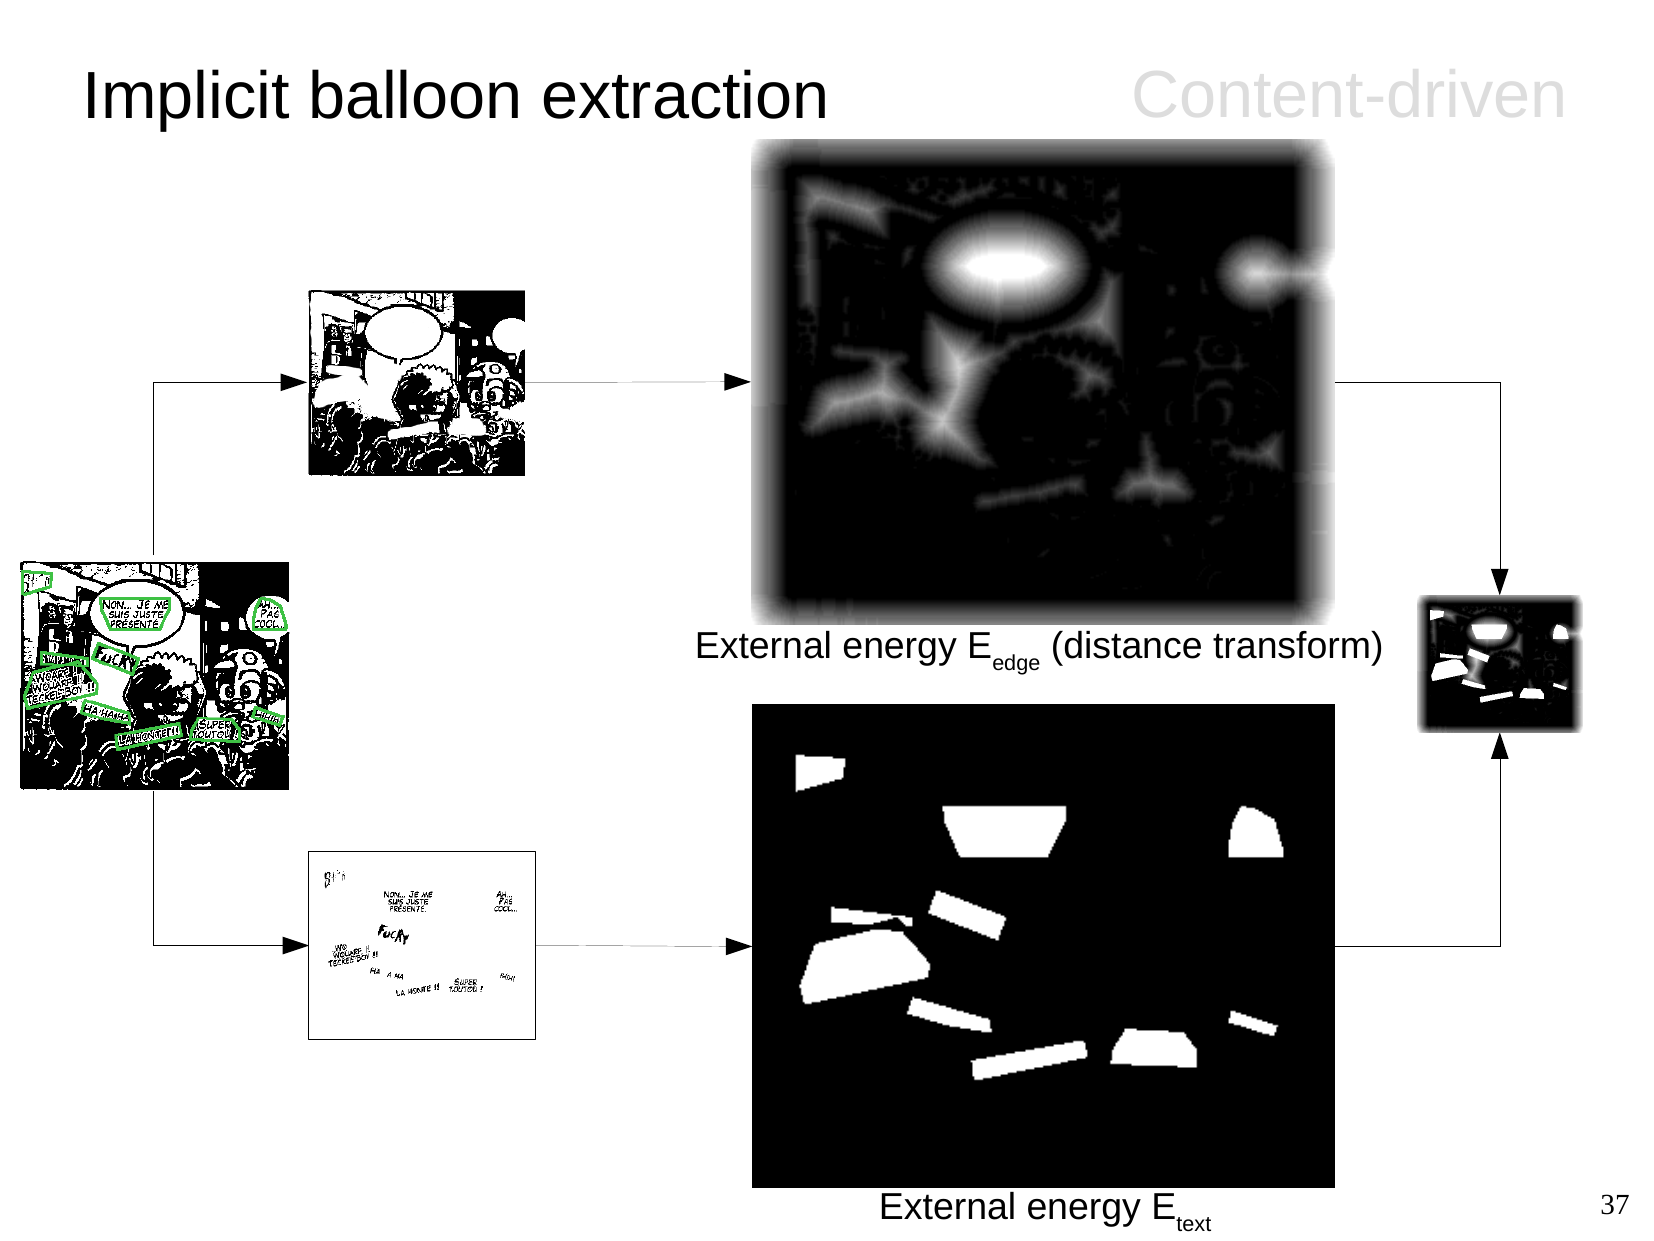

# Implicit balloon extraction
External energy Eedge (distance transform)
External energy Etext
37